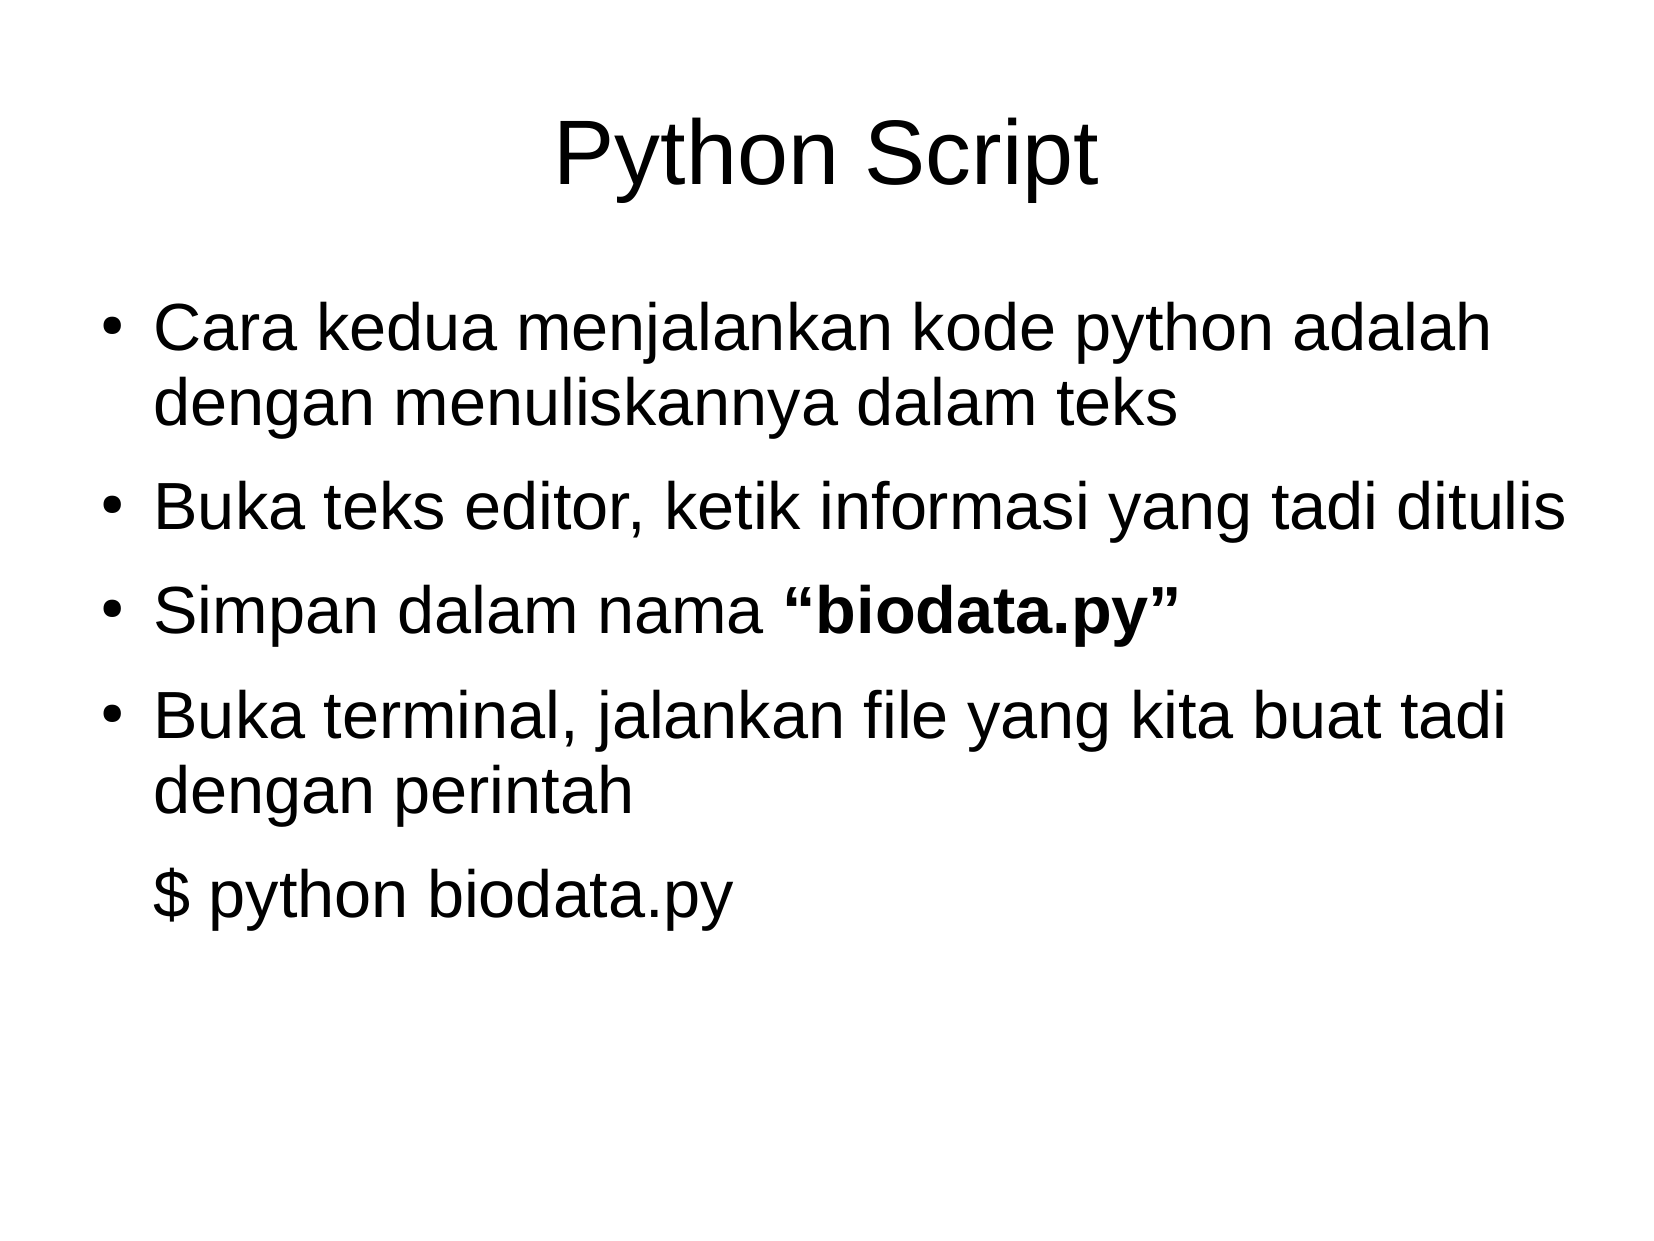

# Python Script
Cara kedua menjalankan kode python adalah dengan menuliskannya dalam teks
Buka teks editor, ketik informasi yang tadi ditulis
Simpan dalam nama “biodata.py”
Buka terminal, jalankan file yang kita buat tadi dengan perintah
$ python biodata.py